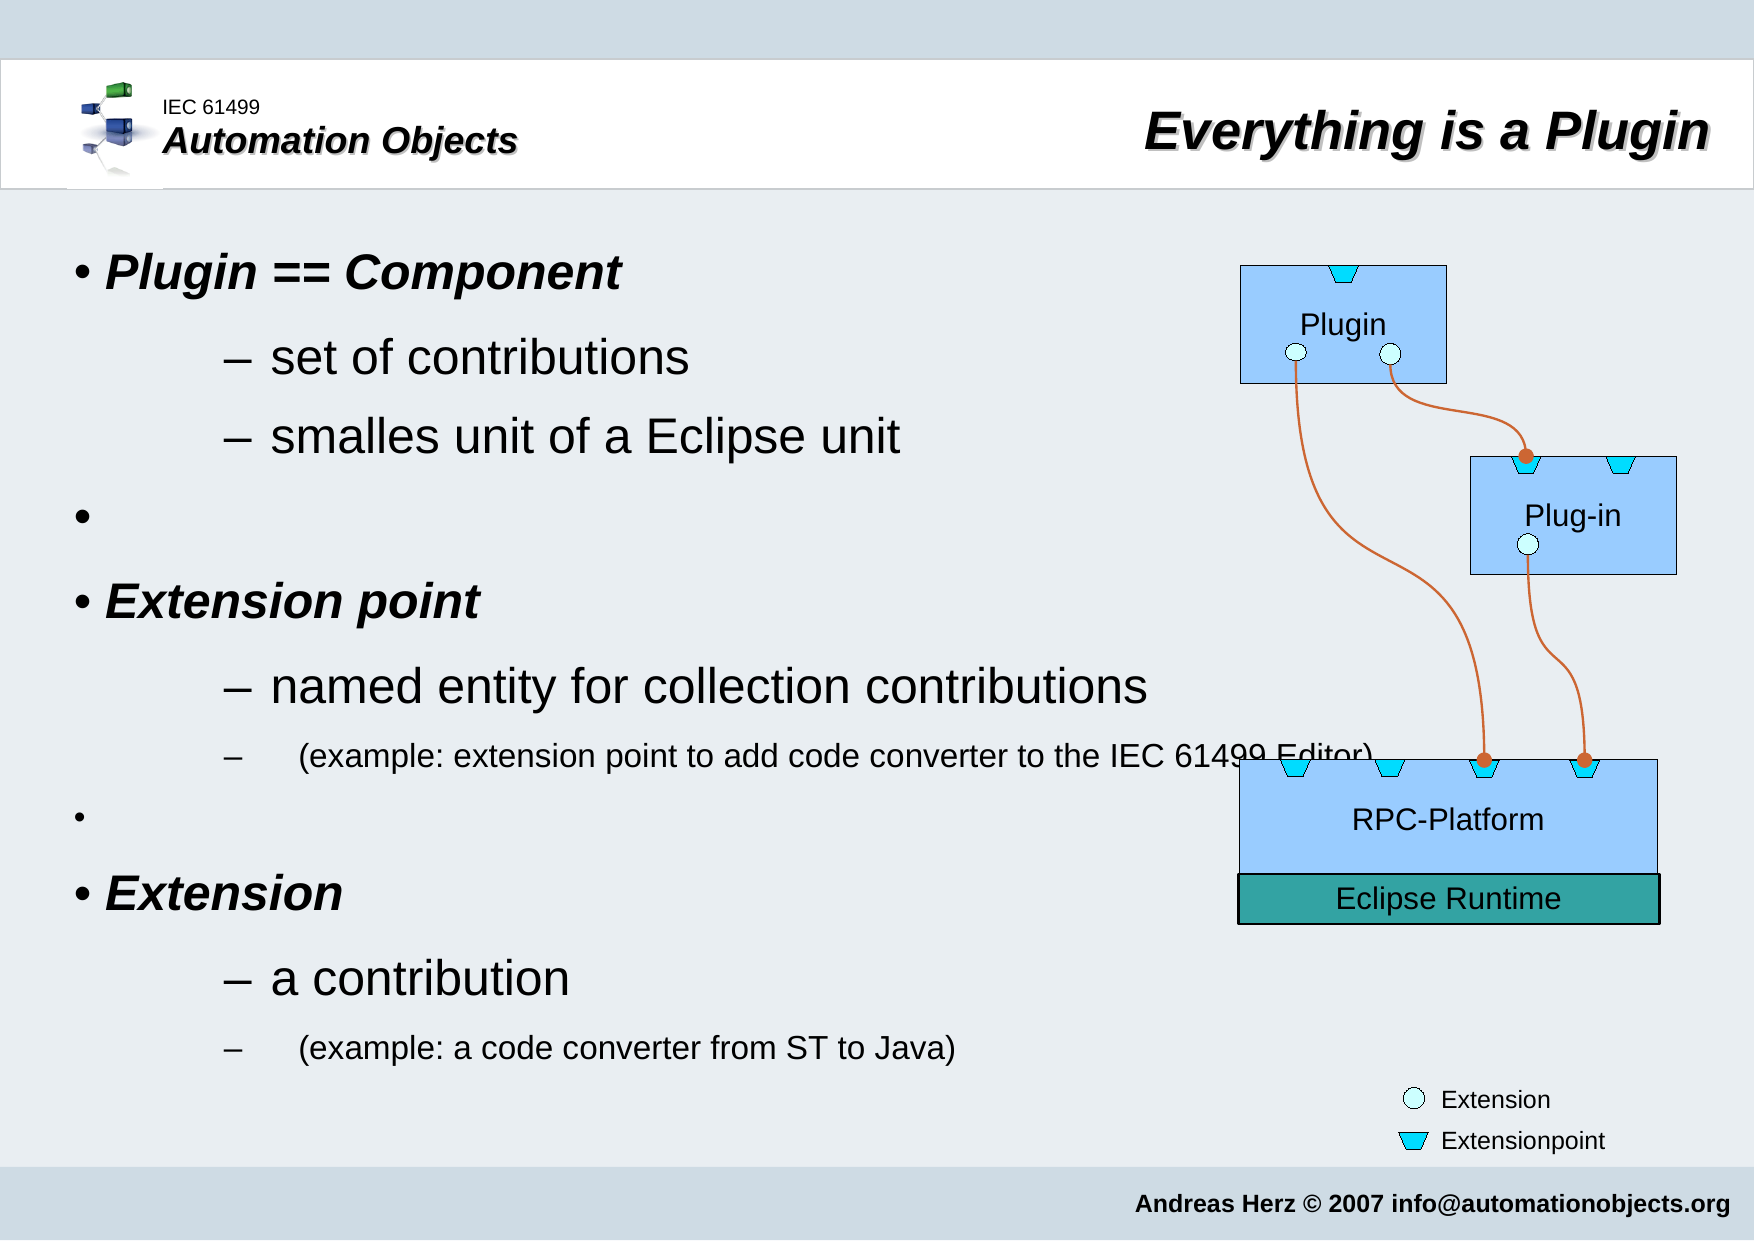

# Everything is a Plugin
IEC 61499
Automation Objects
 Plugin == Component
set of contributions
smalles unit of a Eclipse unit
 Extension point
named entity for collection contributions
 (example: extension point to add code converter to the IEC 61499 Editor)
 Extension
a contribution
 (example: a code converter from ST to Java)
Plugin
Plug-in
RPC-Platform
Eclipse Runtime
Extension
Extensionpoint
Andreas Herz © 2007 info@automationobjects.org